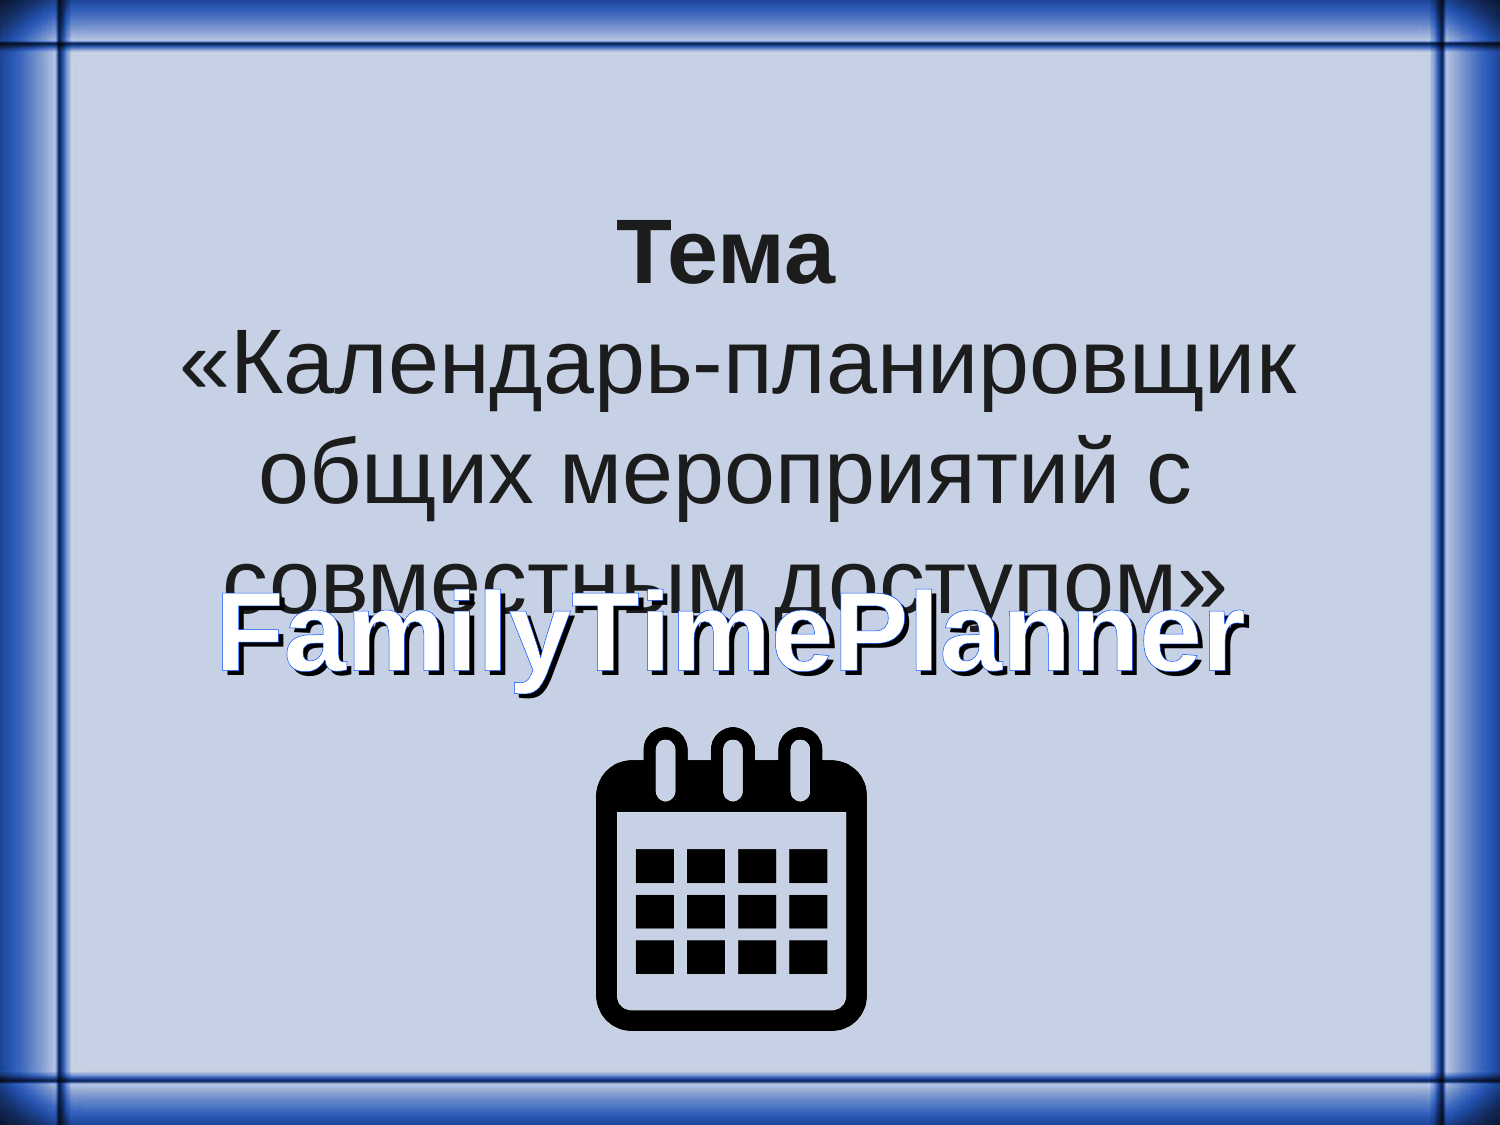

# Тема «Календарь-планировщик общих мероприятий с совместным доступом»
FamilyTimePlanner